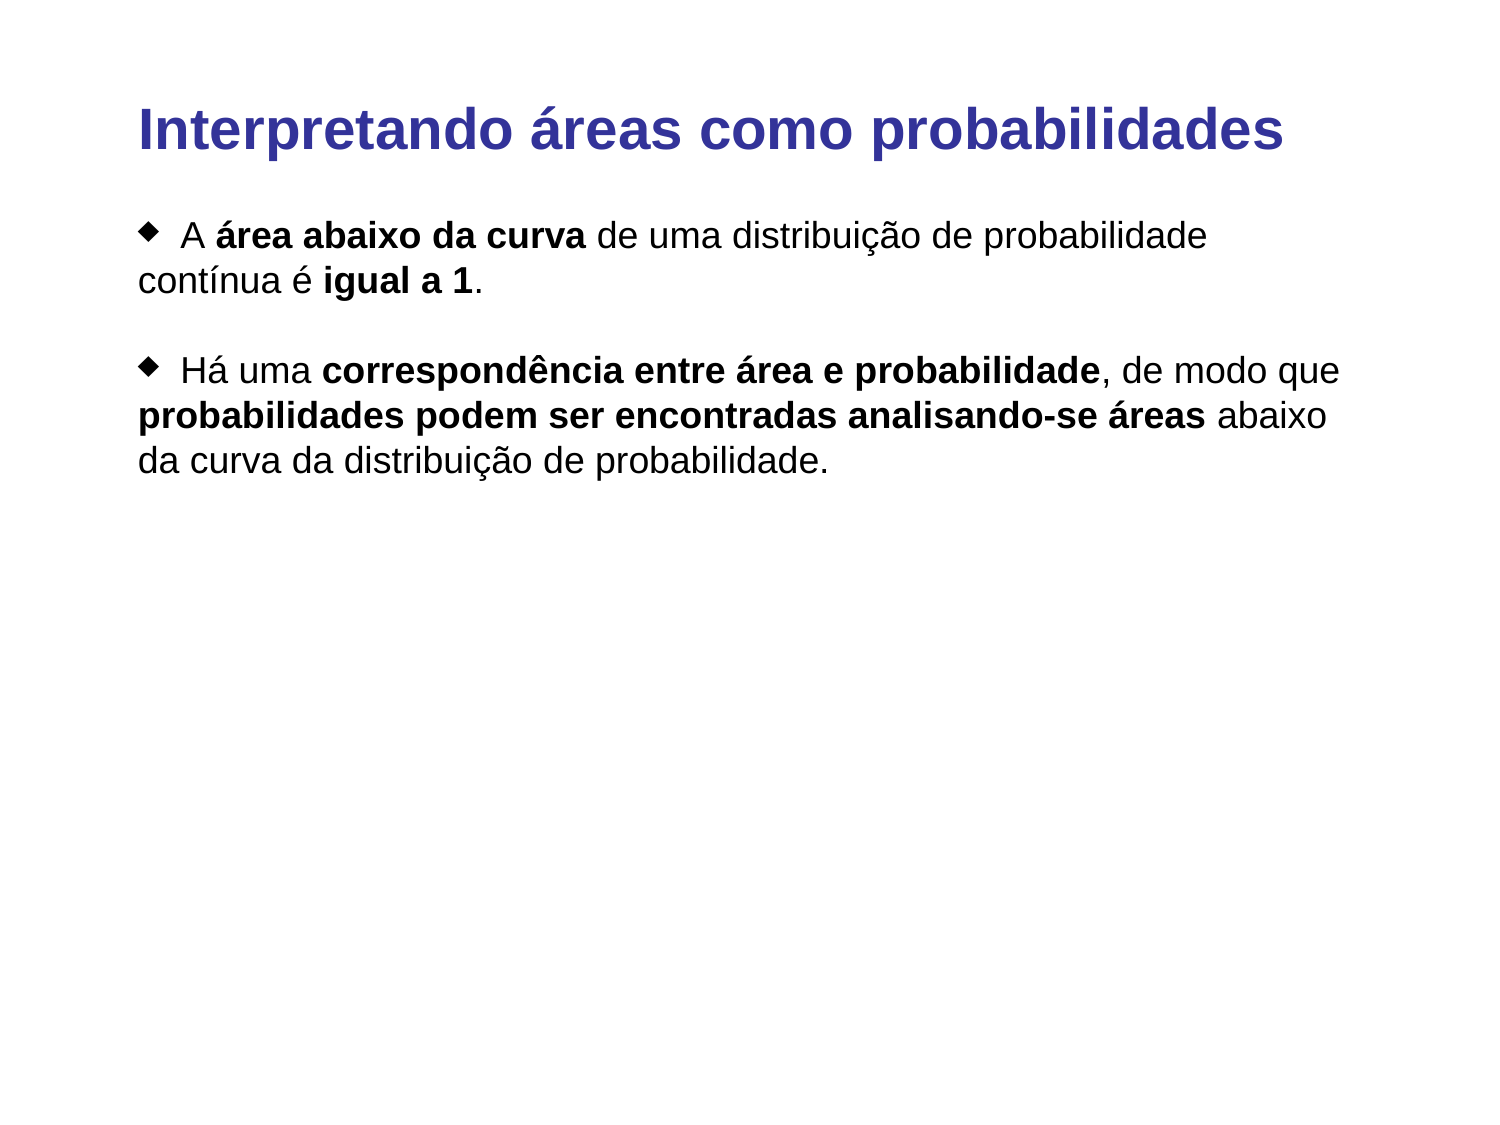

Interpretando áreas como probabilidades
 A área abaixo da curva de uma distribuição de probabilidade contínua é igual a 1.
 Há uma correspondência entre área e probabilidade, de modo que probabilidades podem ser encontradas analisando-se áreas abaixo da curva da distribuição de probabilidade.